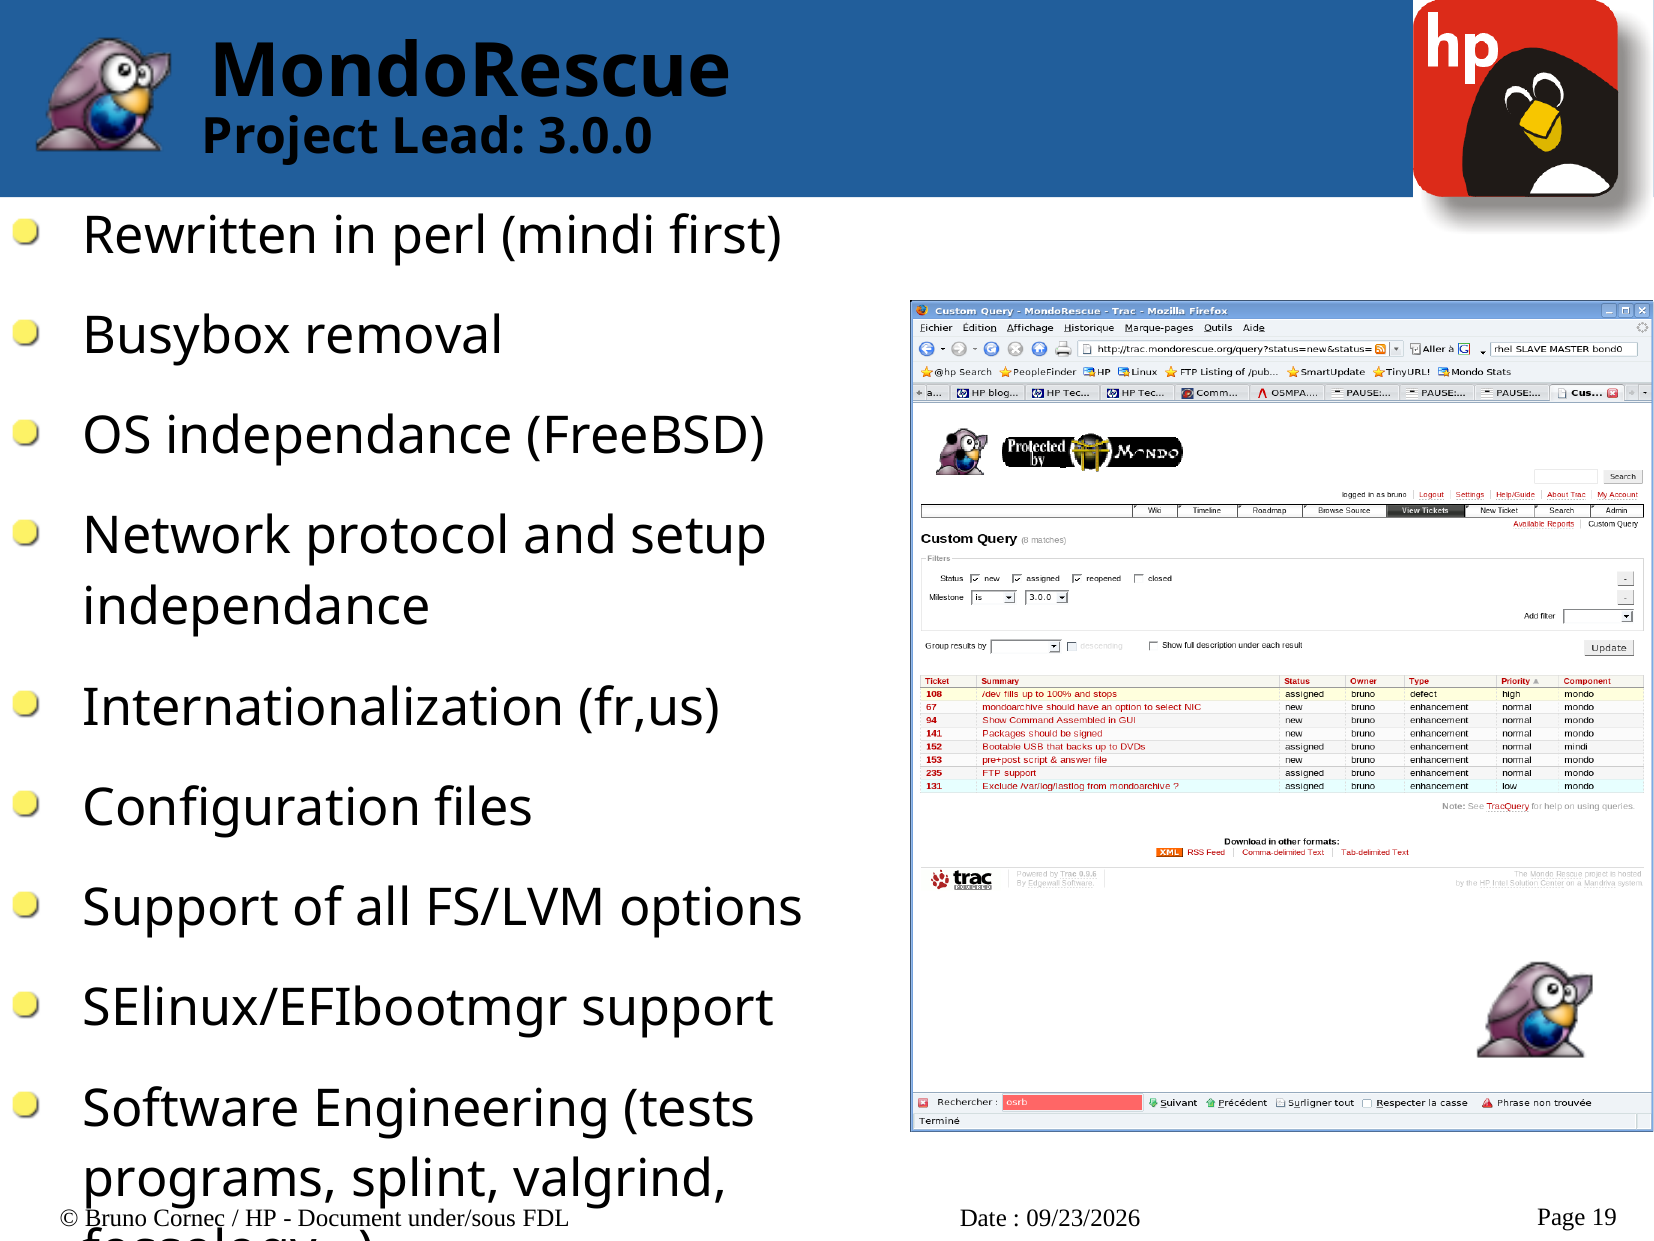

Project Lead: 3.0.0
# Rewritten in perl (mindi first)
Busybox removal
OS independance (FreeBSD)
Network protocol and setup independance
Internationalization (fr,us)
Configuration files
Support of all FS/LVM options
SElinux/EFIbootmgr support
Software Engineering (tests programs, splint, valgrind, fossology...)